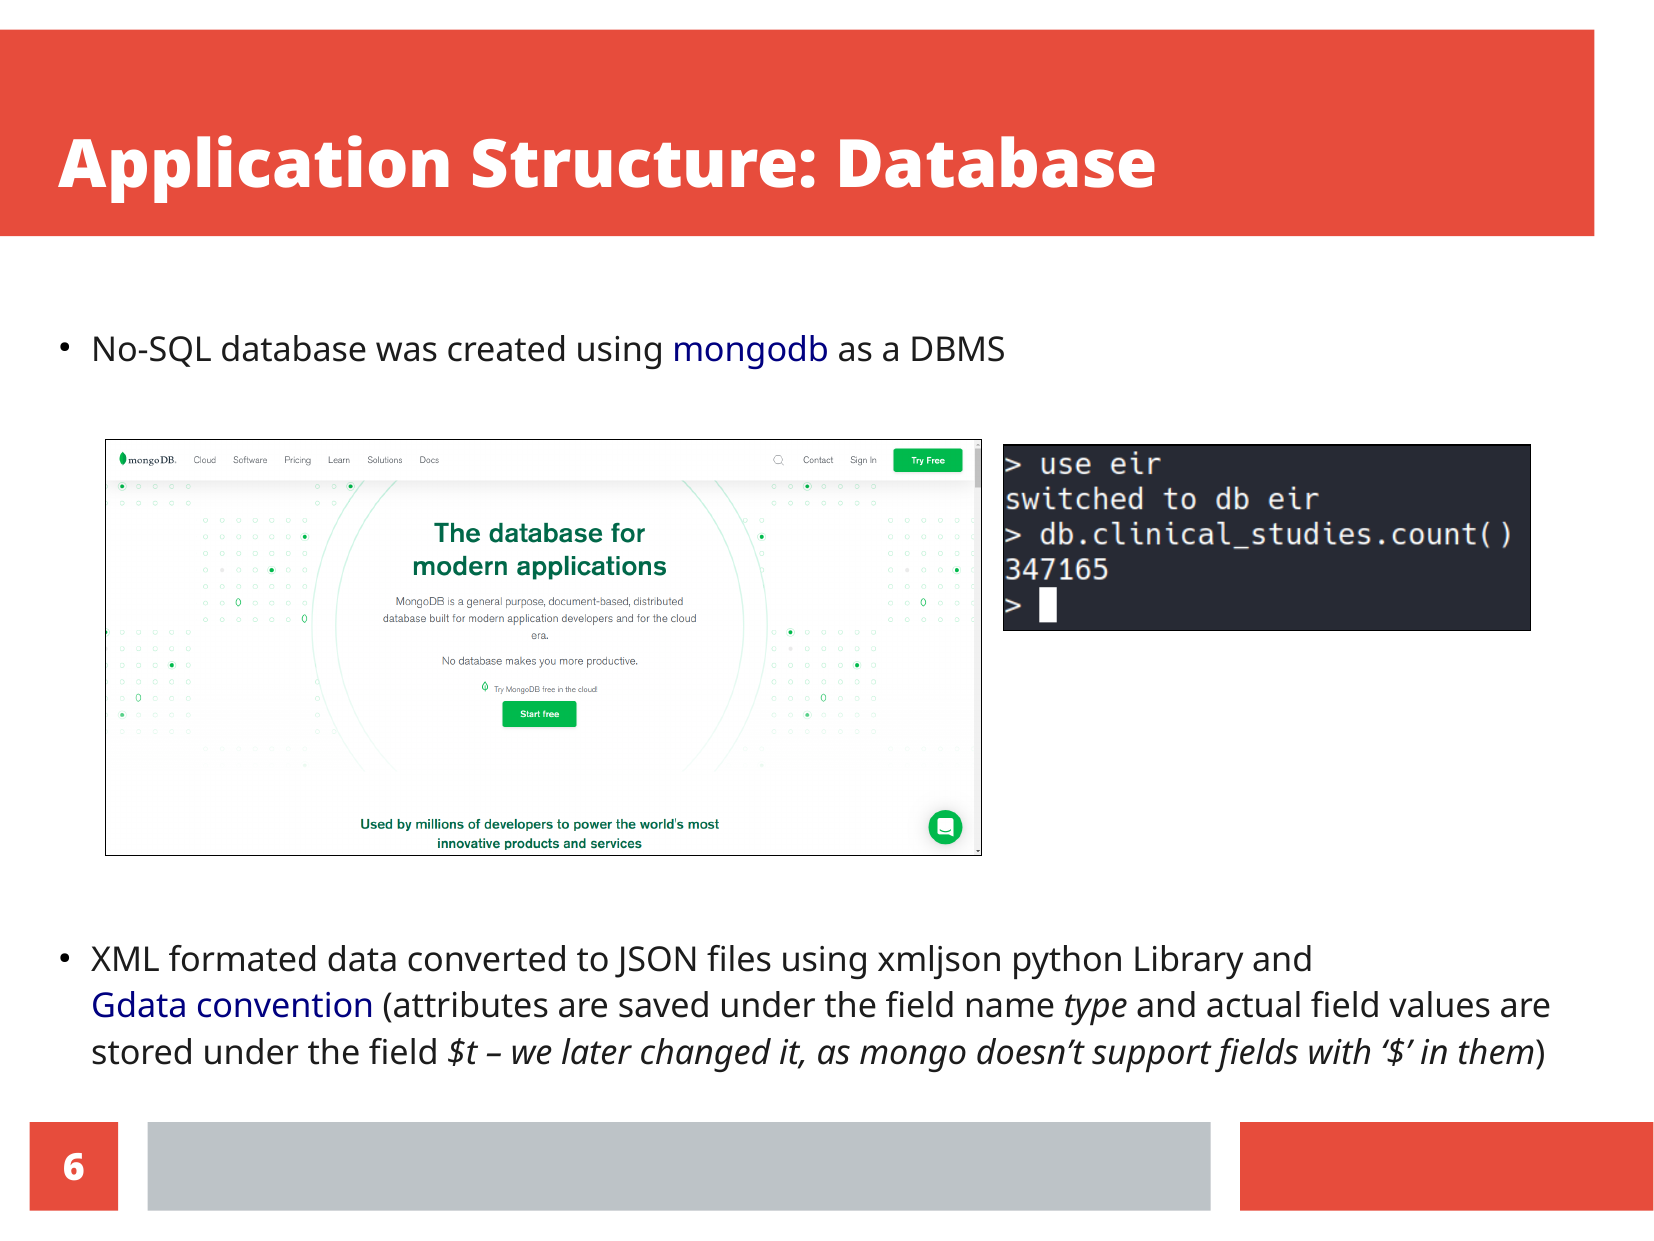

# Application Structure: Database
No-SQL database was created using mongodb as a DBMS
XML formated data converted to JSON files using xmljson python Library and Gdata convention (attributes are saved under the field name type and actual field values are stored under the field $t – we later changed it, as mongo doesn’t support fields with ‘$’ in them)
6